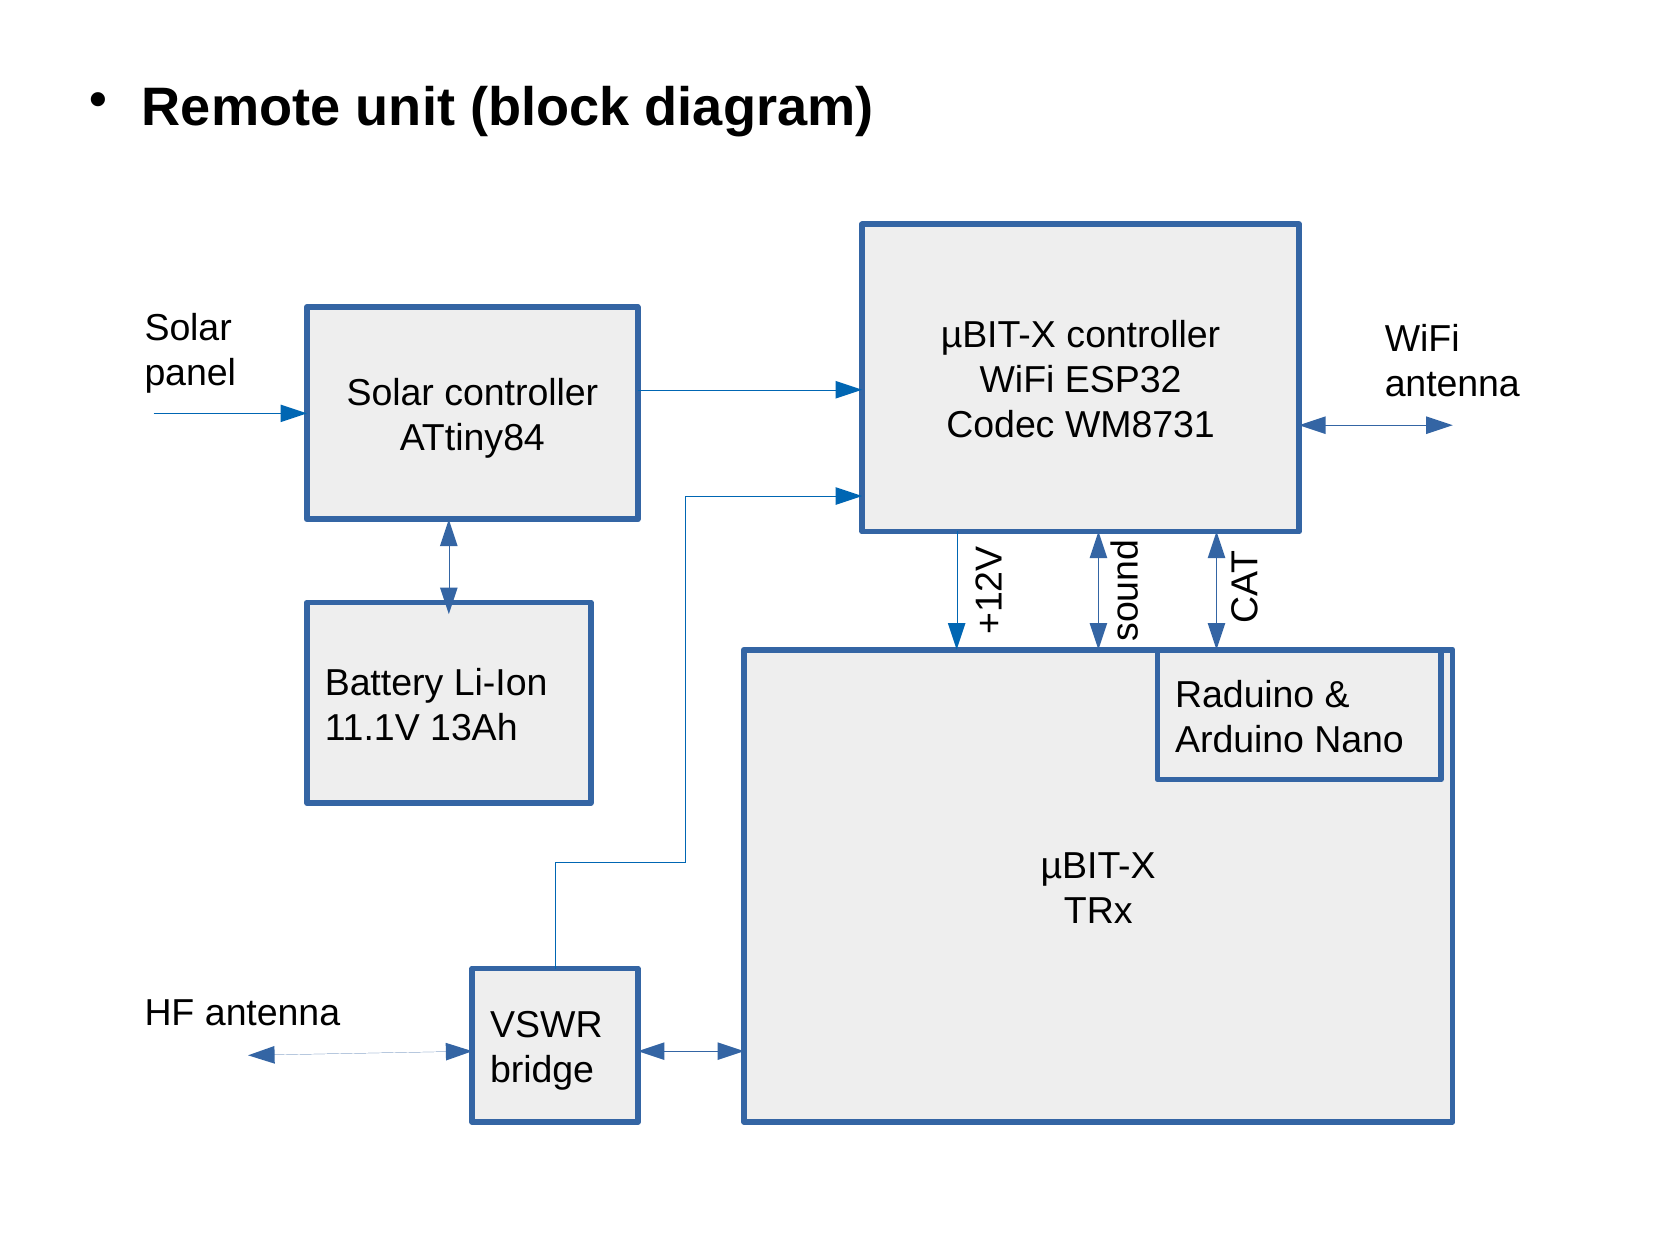

Remote unit (block diagram)
µBIT-X controller
WiFi ESP32
Codec WM8731
Solar
panel
Solar controller
ATtiny84
WiFi
antenna
sound
CAT
+12V
Battery Li-Ion
11.1V 13Ah
µBIT-X
TRx
Raduino &
Arduino Nano
VSWR
bridge
HF antenna